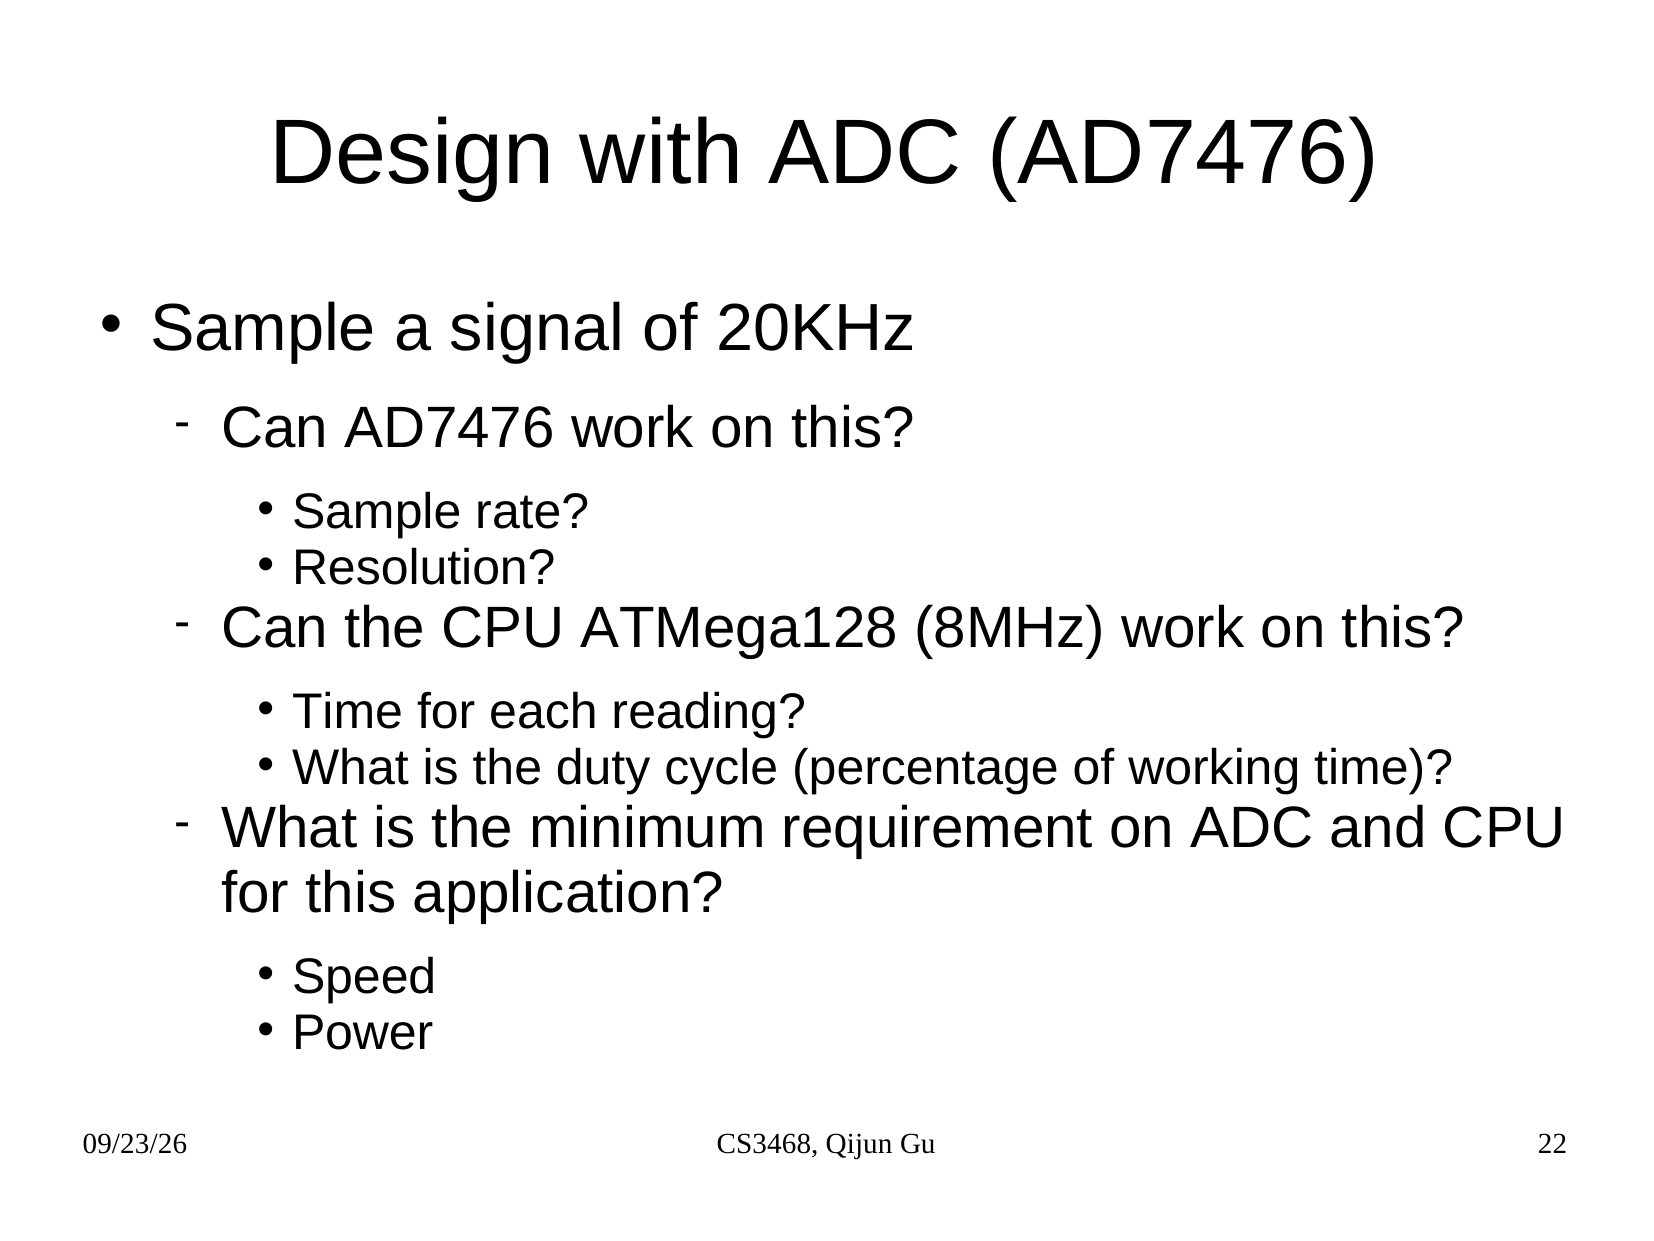

# Design with ADC (AD7476)
Sample a signal of 20KHz
Can AD7476 work on this?
Sample rate?
Resolution?
Can the CPU ATMega128 (8MHz) work on this?
Time for each reading?
What is the duty cycle (percentage of working time)?
What is the minimum requirement on ADC and CPU for this application?
Speed
Power
CS3468, Qijun Gu
22